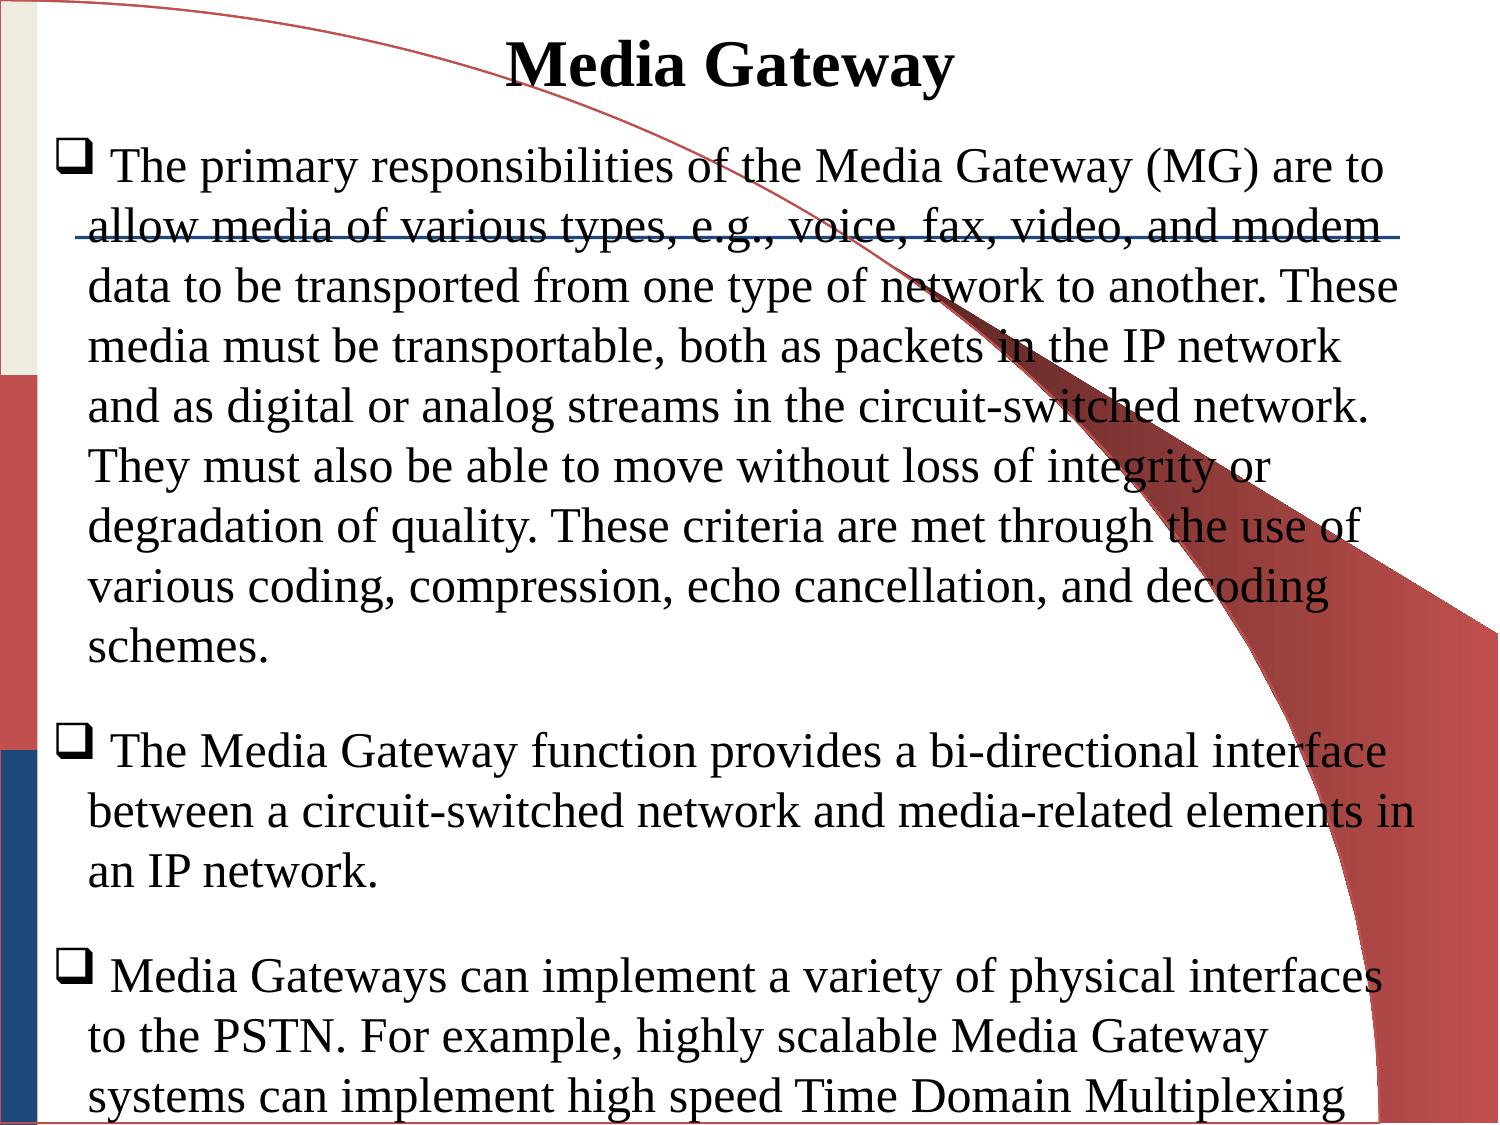

Media Gateway
 The primary responsibilities of the Media Gateway (MG) are to allow media of various types, e.g., voice, fax, video, and modem data to be transported from one type of network to another. These media must be transportable, both as packets in the IP network and as digital or analog streams in the circuit-switched network. They must also be able to move without loss of integrity or degradation of quality. These criteria are met through the use of various coding, compression, echo cancellation, and decoding schemes.
 The Media Gateway function provides a bi-directional interface between a circuit-switched network and media-related elements in an IP network.
 Media Gateways can implement a variety of physical interfaces to the PSTN. For example, highly scalable Media Gateway systems can implement high speed Time Domain Multiplexing (TDM) trunk interfaces.